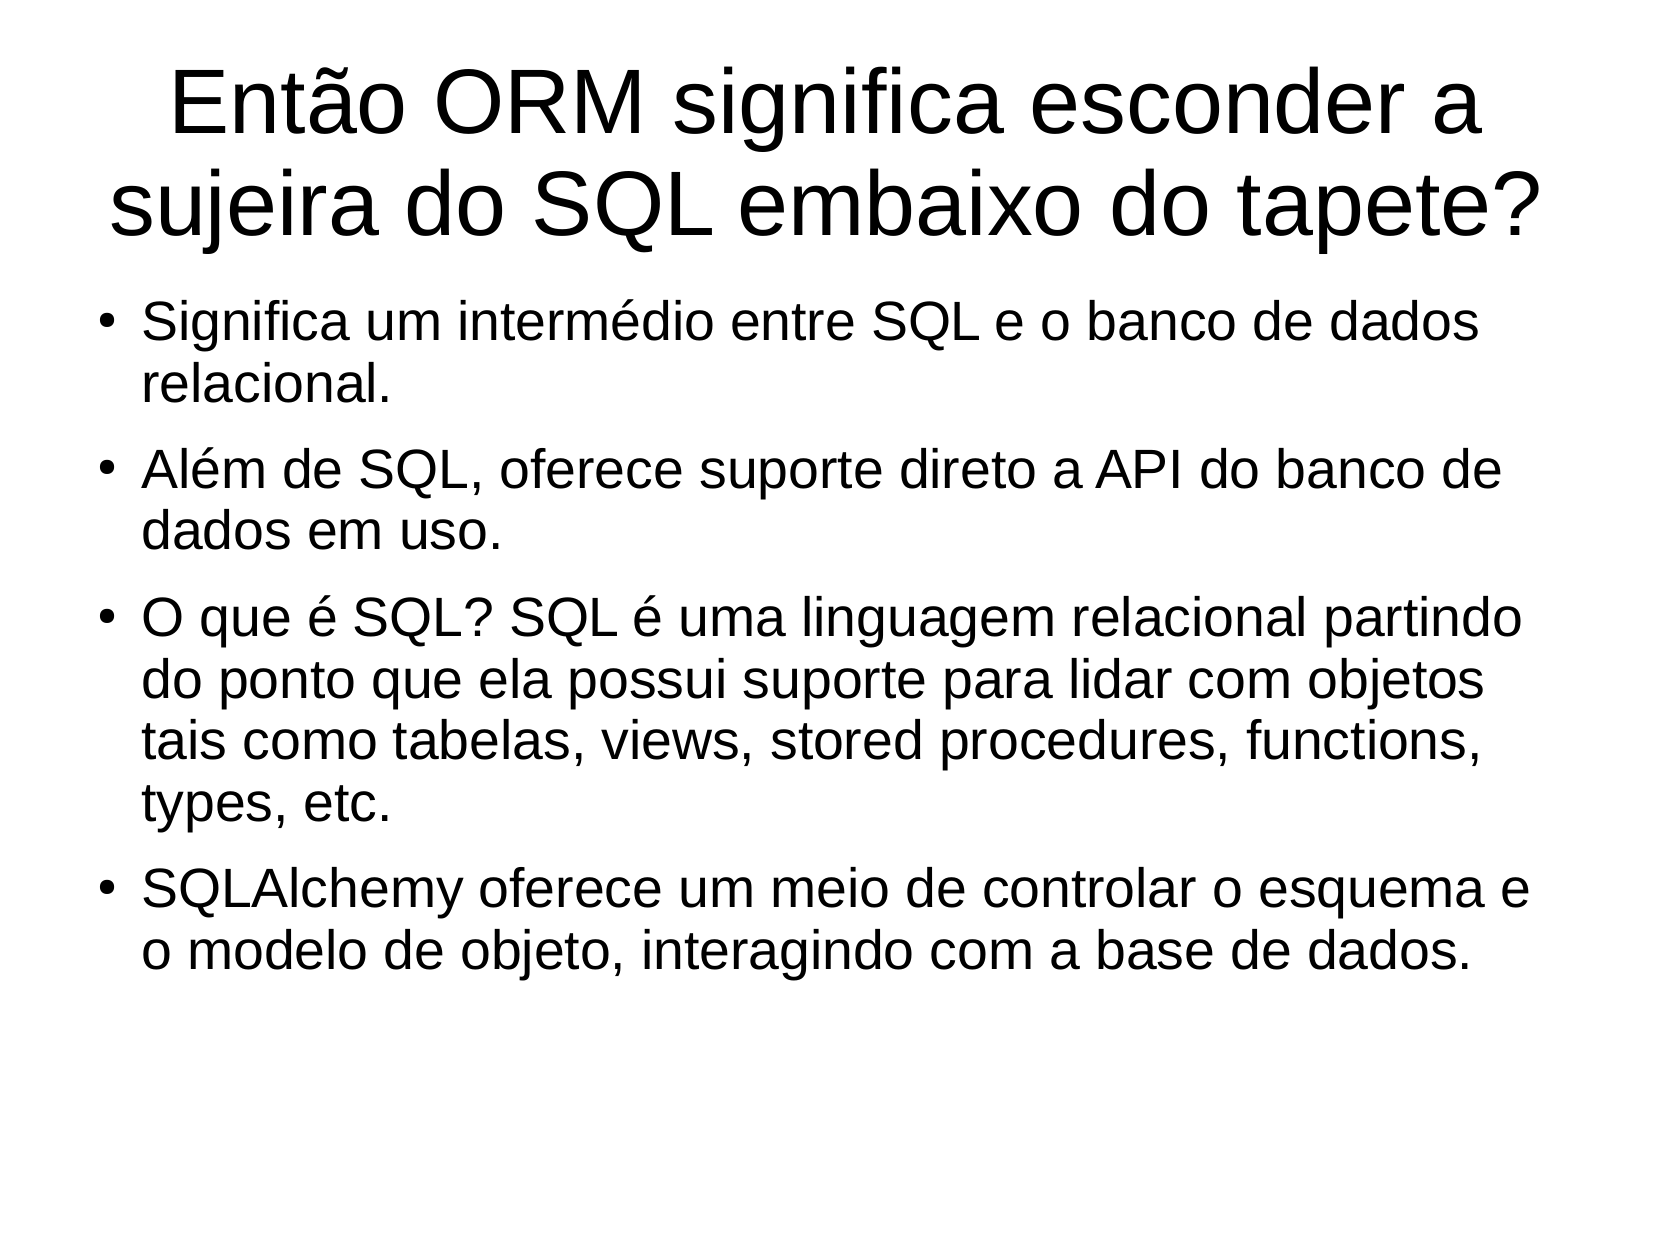

# Então ORM significa esconder a sujeira do SQL embaixo do tapete?
Significa um intermédio entre SQL e o banco de dados relacional.
Além de SQL, oferece suporte direto a API do banco de dados em uso.
O que é SQL? SQL é uma linguagem relacional partindo do ponto que ela possui suporte para lidar com objetos tais como tabelas, views, stored procedures, functions, types, etc.
SQLAlchemy oferece um meio de controlar o esquema e o modelo de objeto, interagindo com a base de dados.